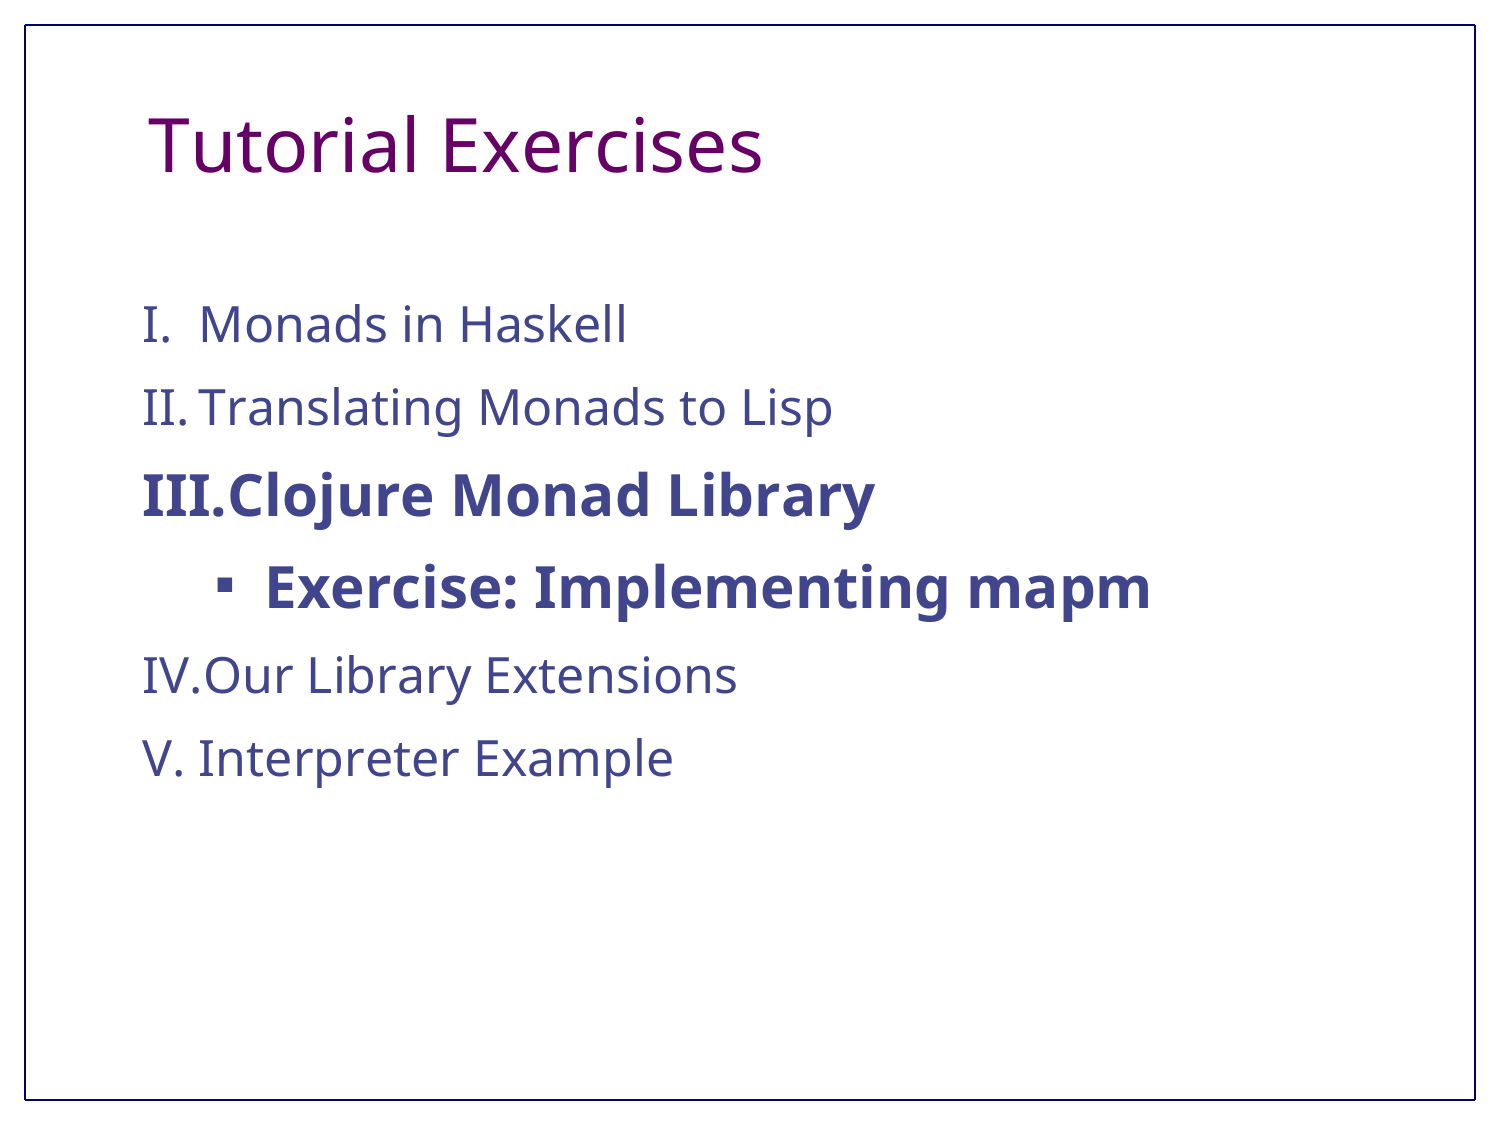

# Tutorial Exercises
Monads in Haskell
Translating Monads to Lisp
Clojure Monad Library
Exercise: Implementing mapm
Our Library Extensions
Interpreter Example